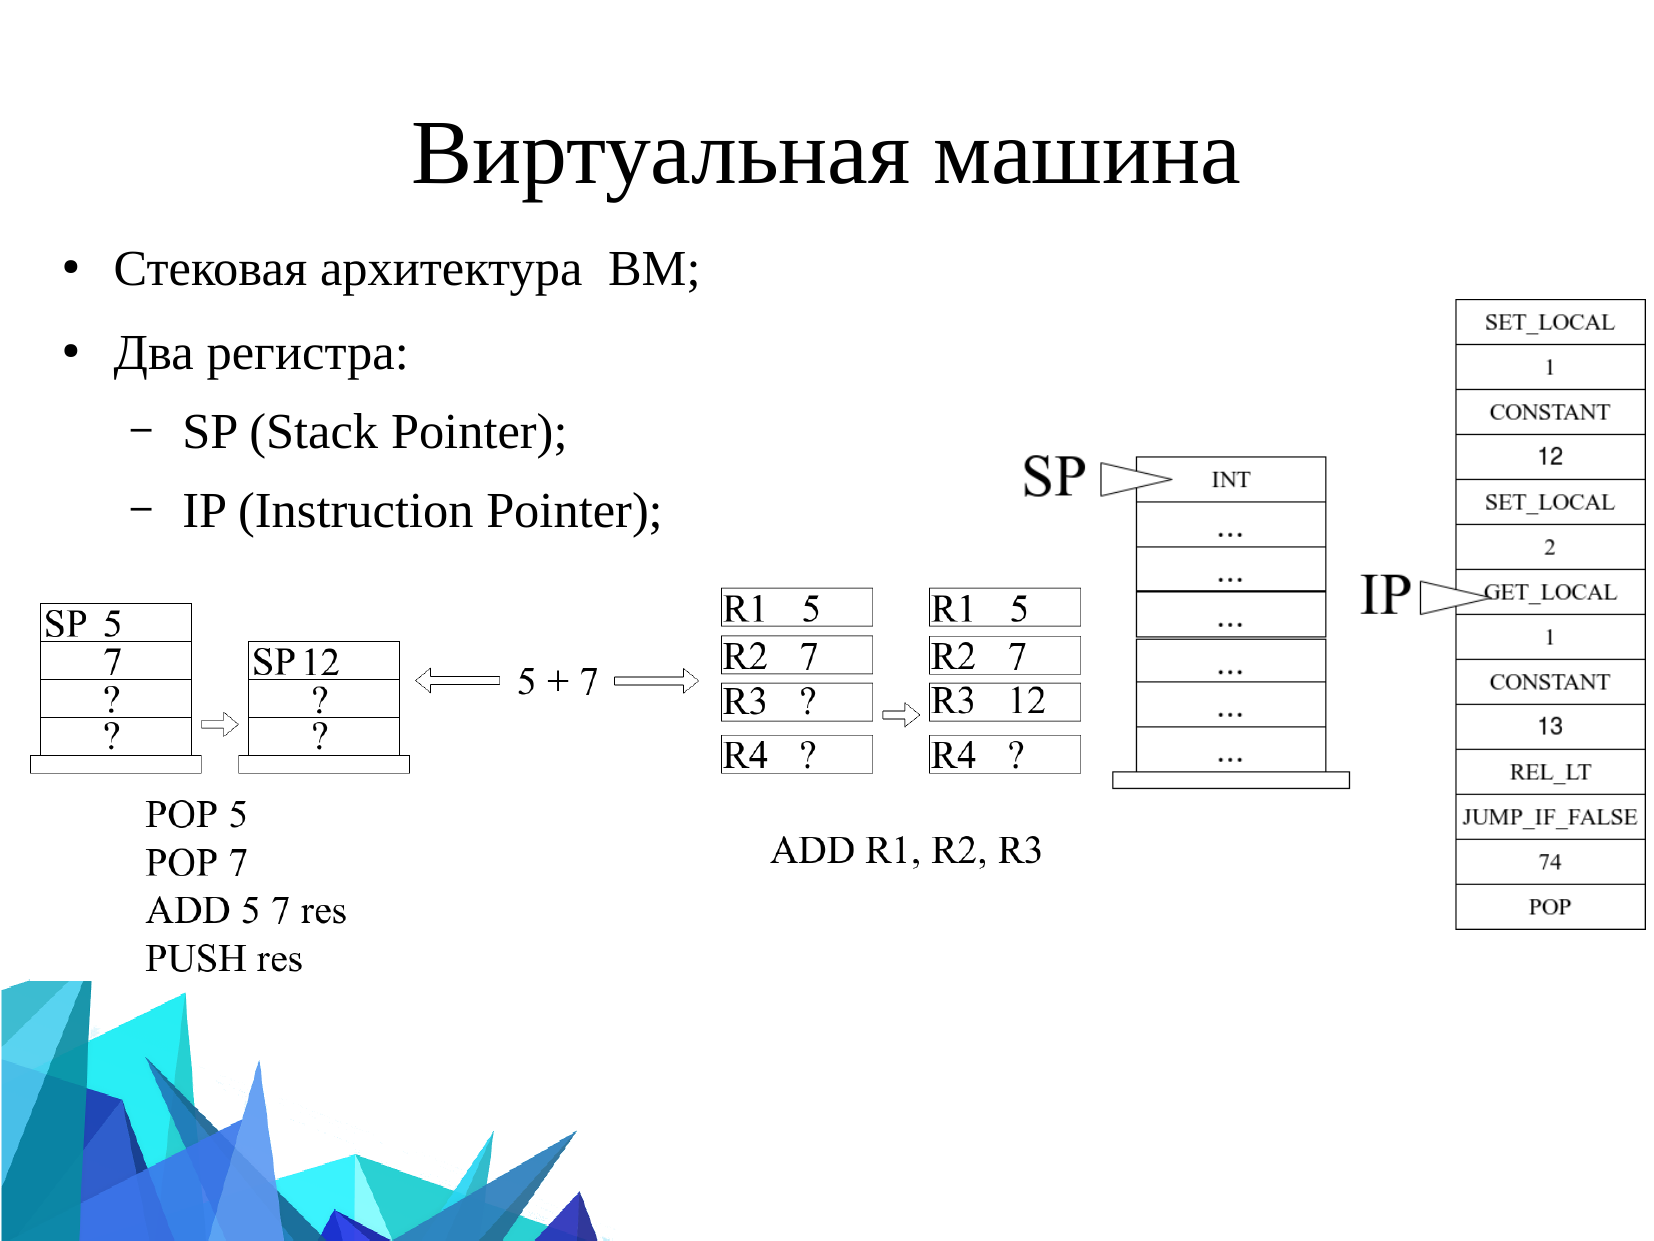

Виртуальная машина
# Стековая архитектура ВМ;
Два регистра:
SP (Stack Pointer);
IP (Instruction Pointer);